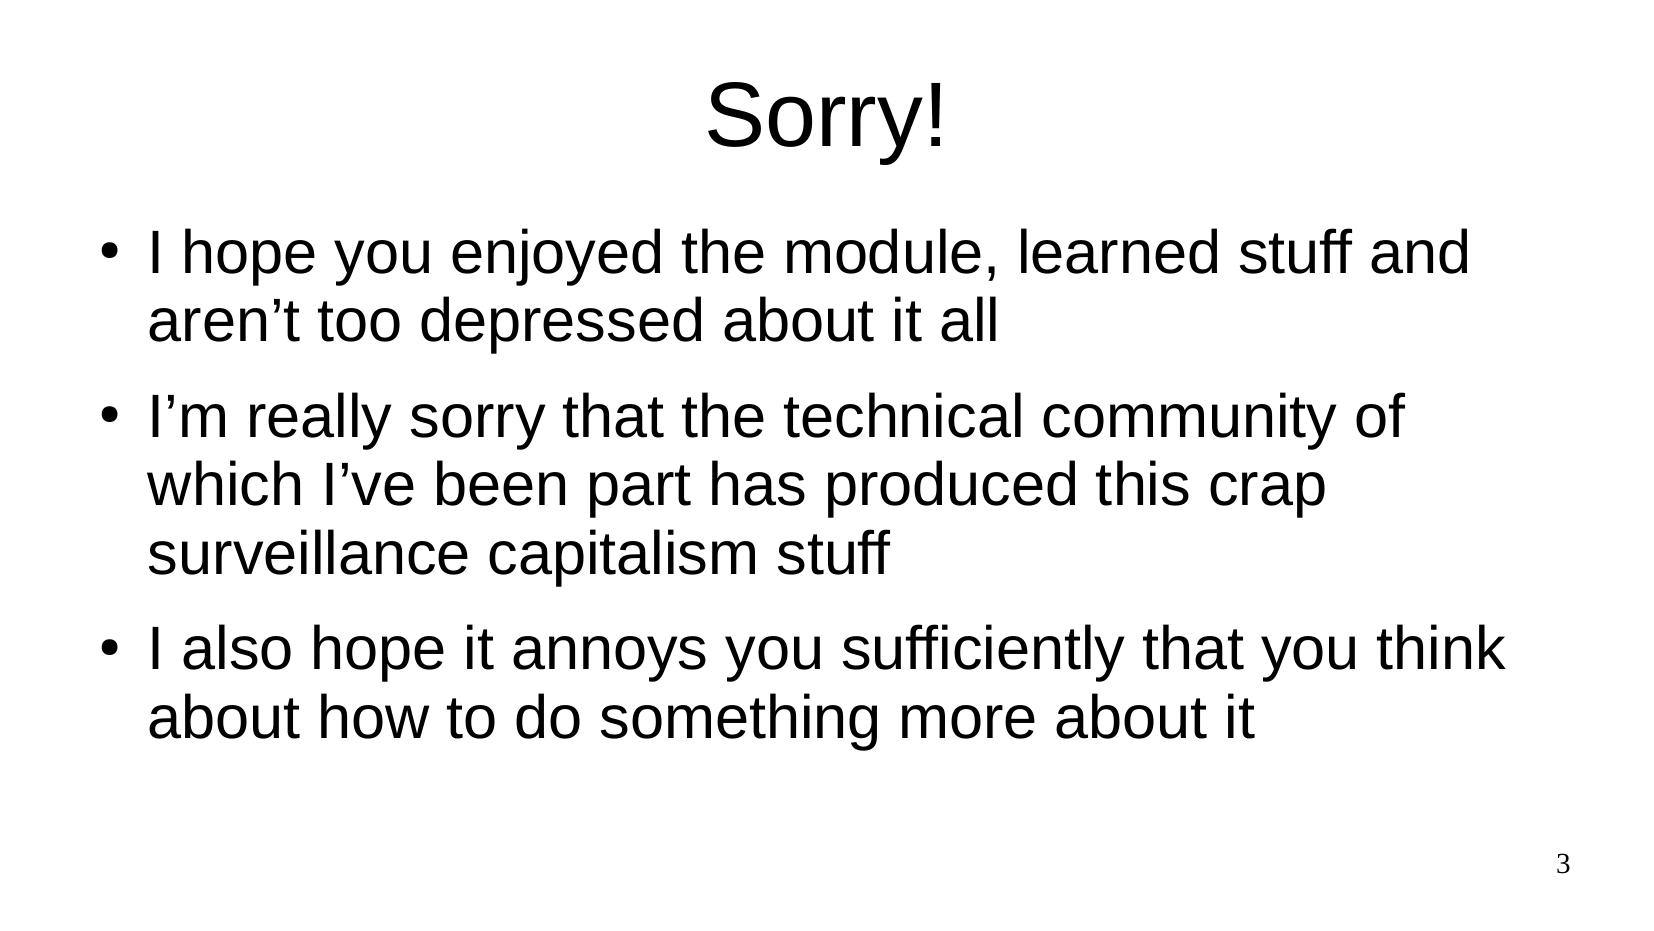

# Sorry!
I hope you enjoyed the module, learned stuff and aren’t too depressed about it all
I’m really sorry that the technical community of which I’ve been part has produced this crap surveillance capitalism stuff
I also hope it annoys you sufficiently that you think about how to do something more about it
3